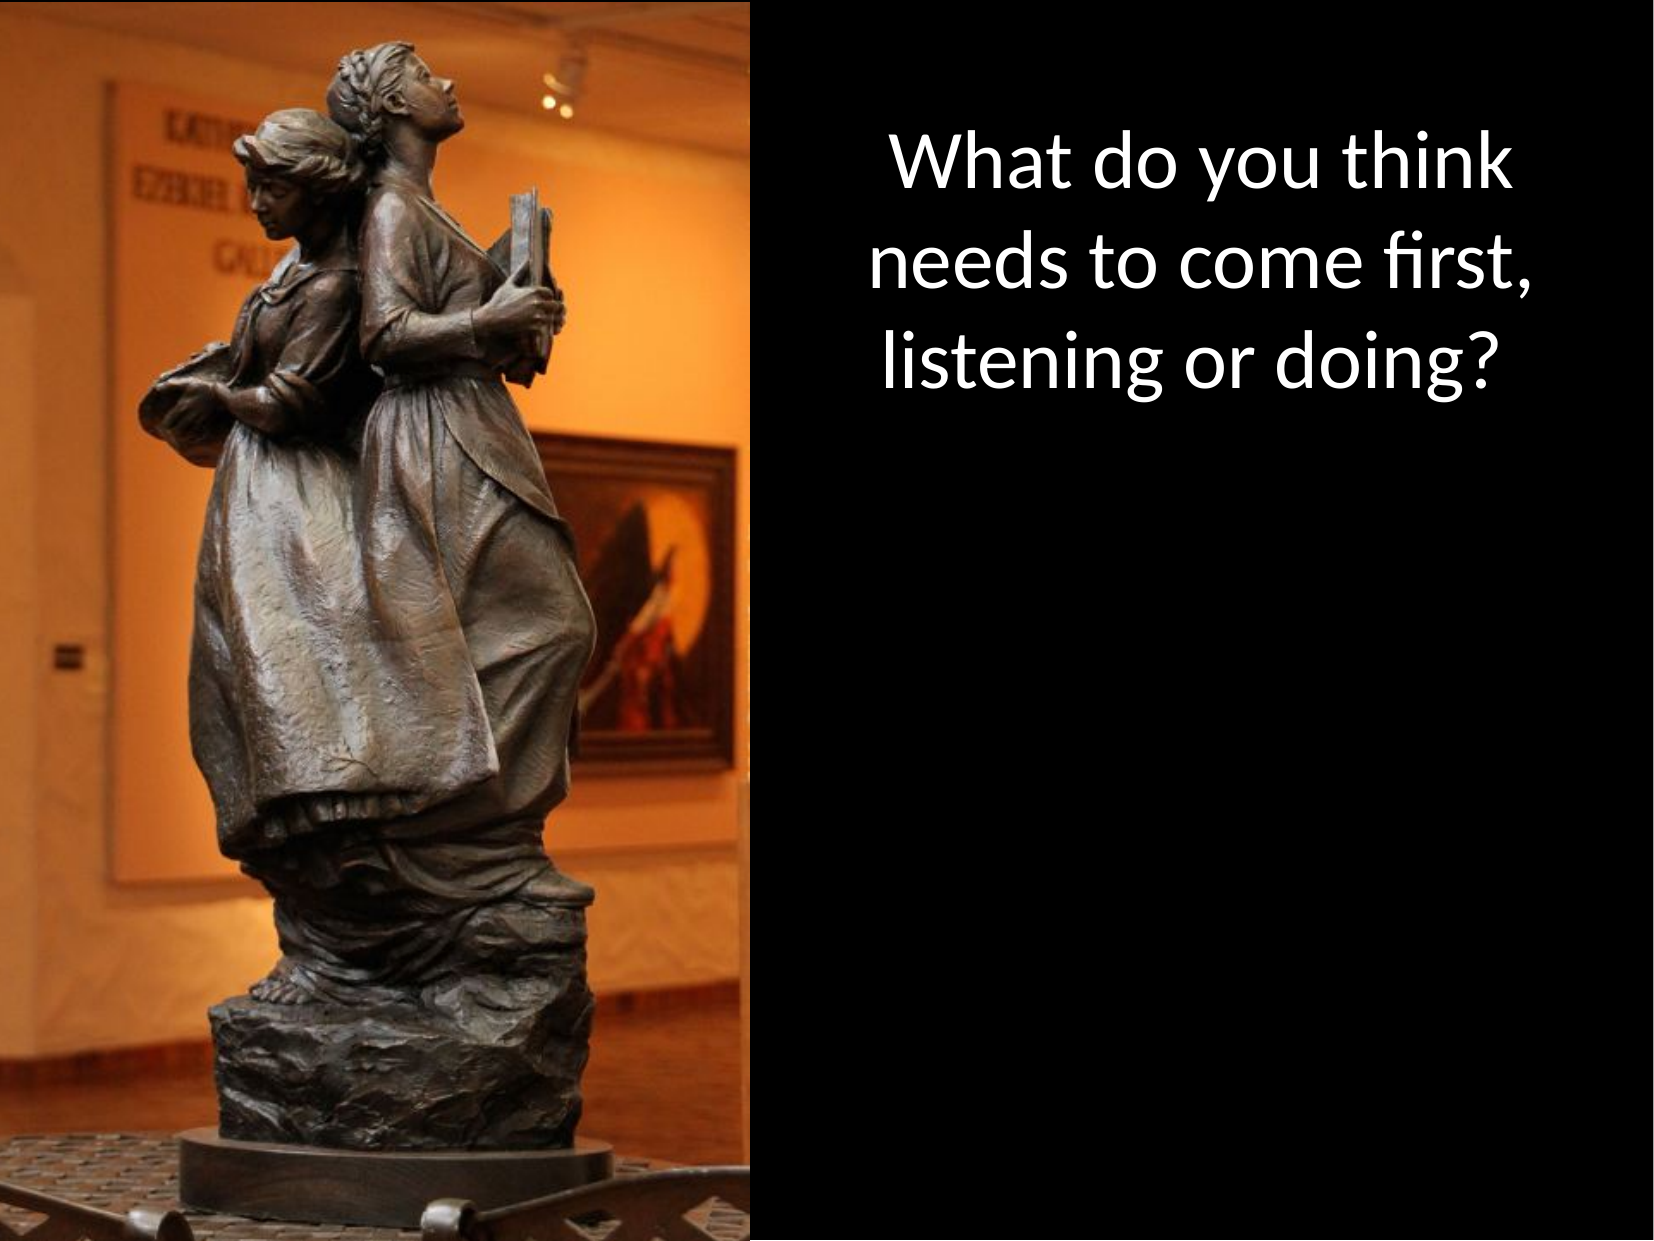

# What do you think needs to come first, listening or doing?